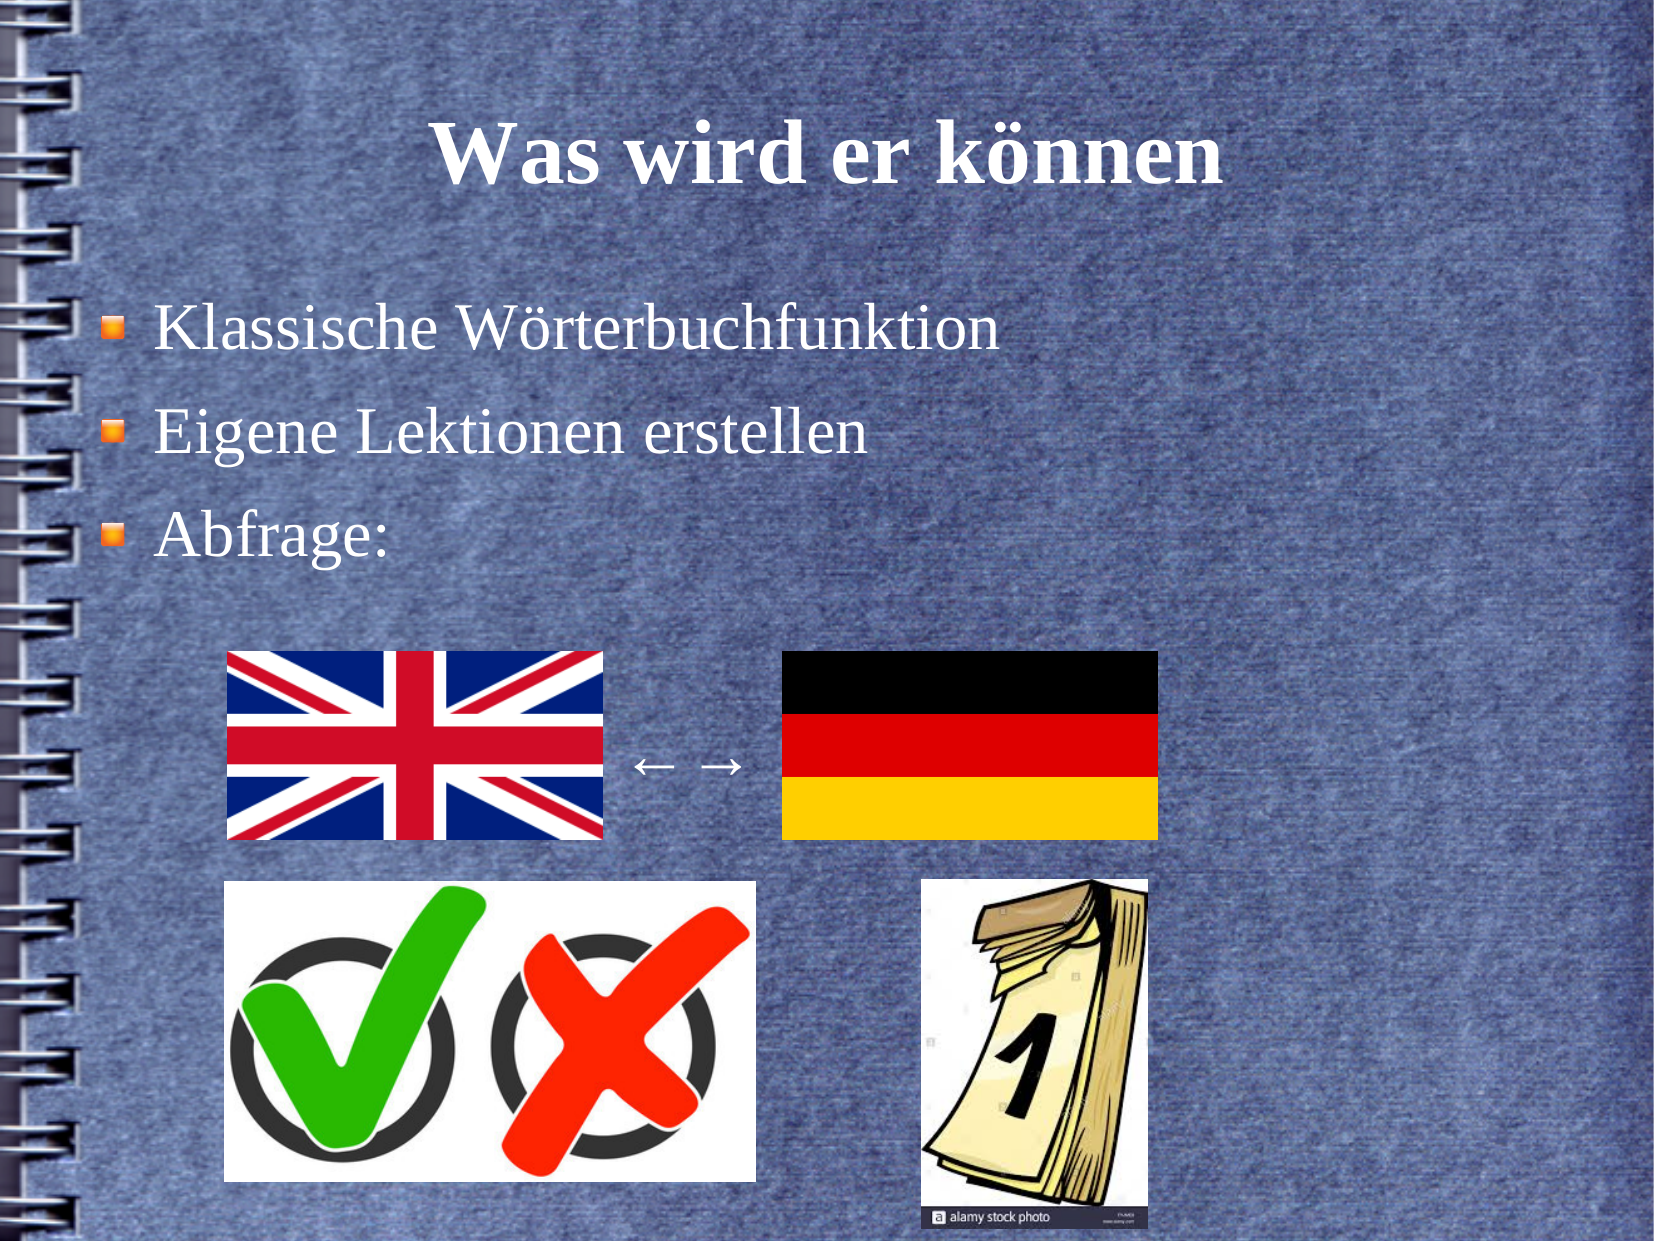

# Was wird er können
Klassische Wörterbuchfunktion
Eigene Lektionen erstellen
Abfrage:
 ←→